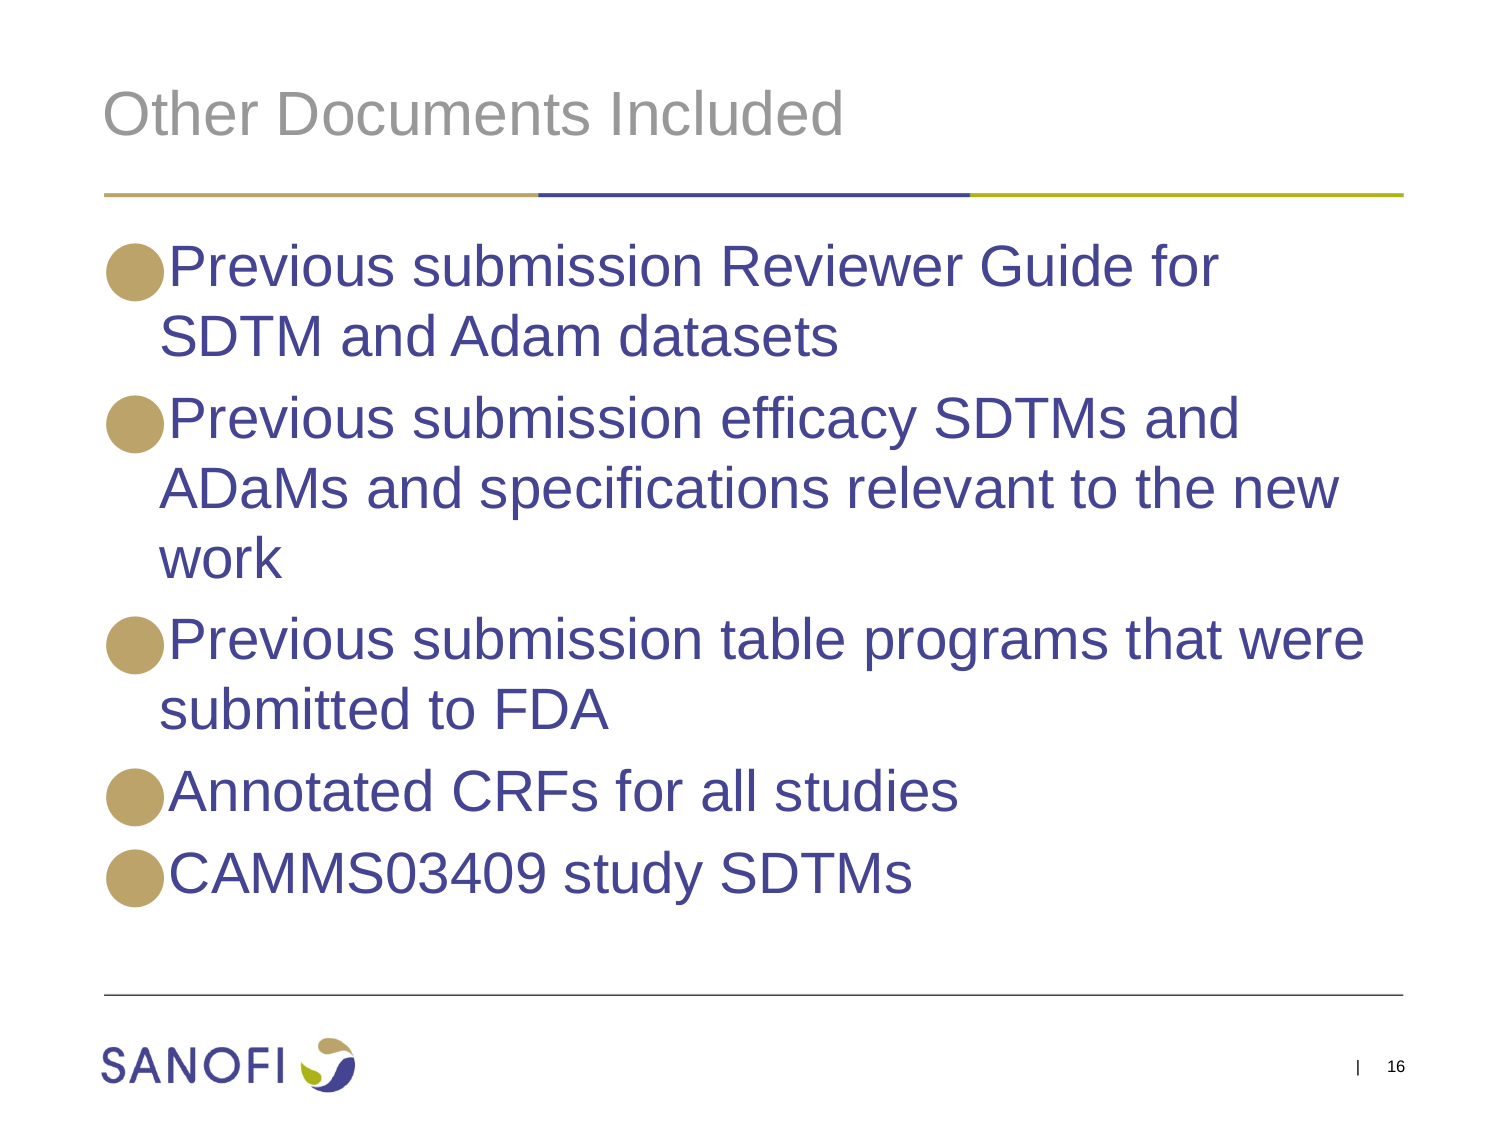

# Other Documents Included
Previous submission Reviewer Guide for SDTM and Adam datasets
Previous submission efficacy SDTMs and ADaMs and specifications relevant to the new work
Previous submission table programs that were submitted to FDA
Annotated CRFs for all studies
CAMMS03409 study SDTMs